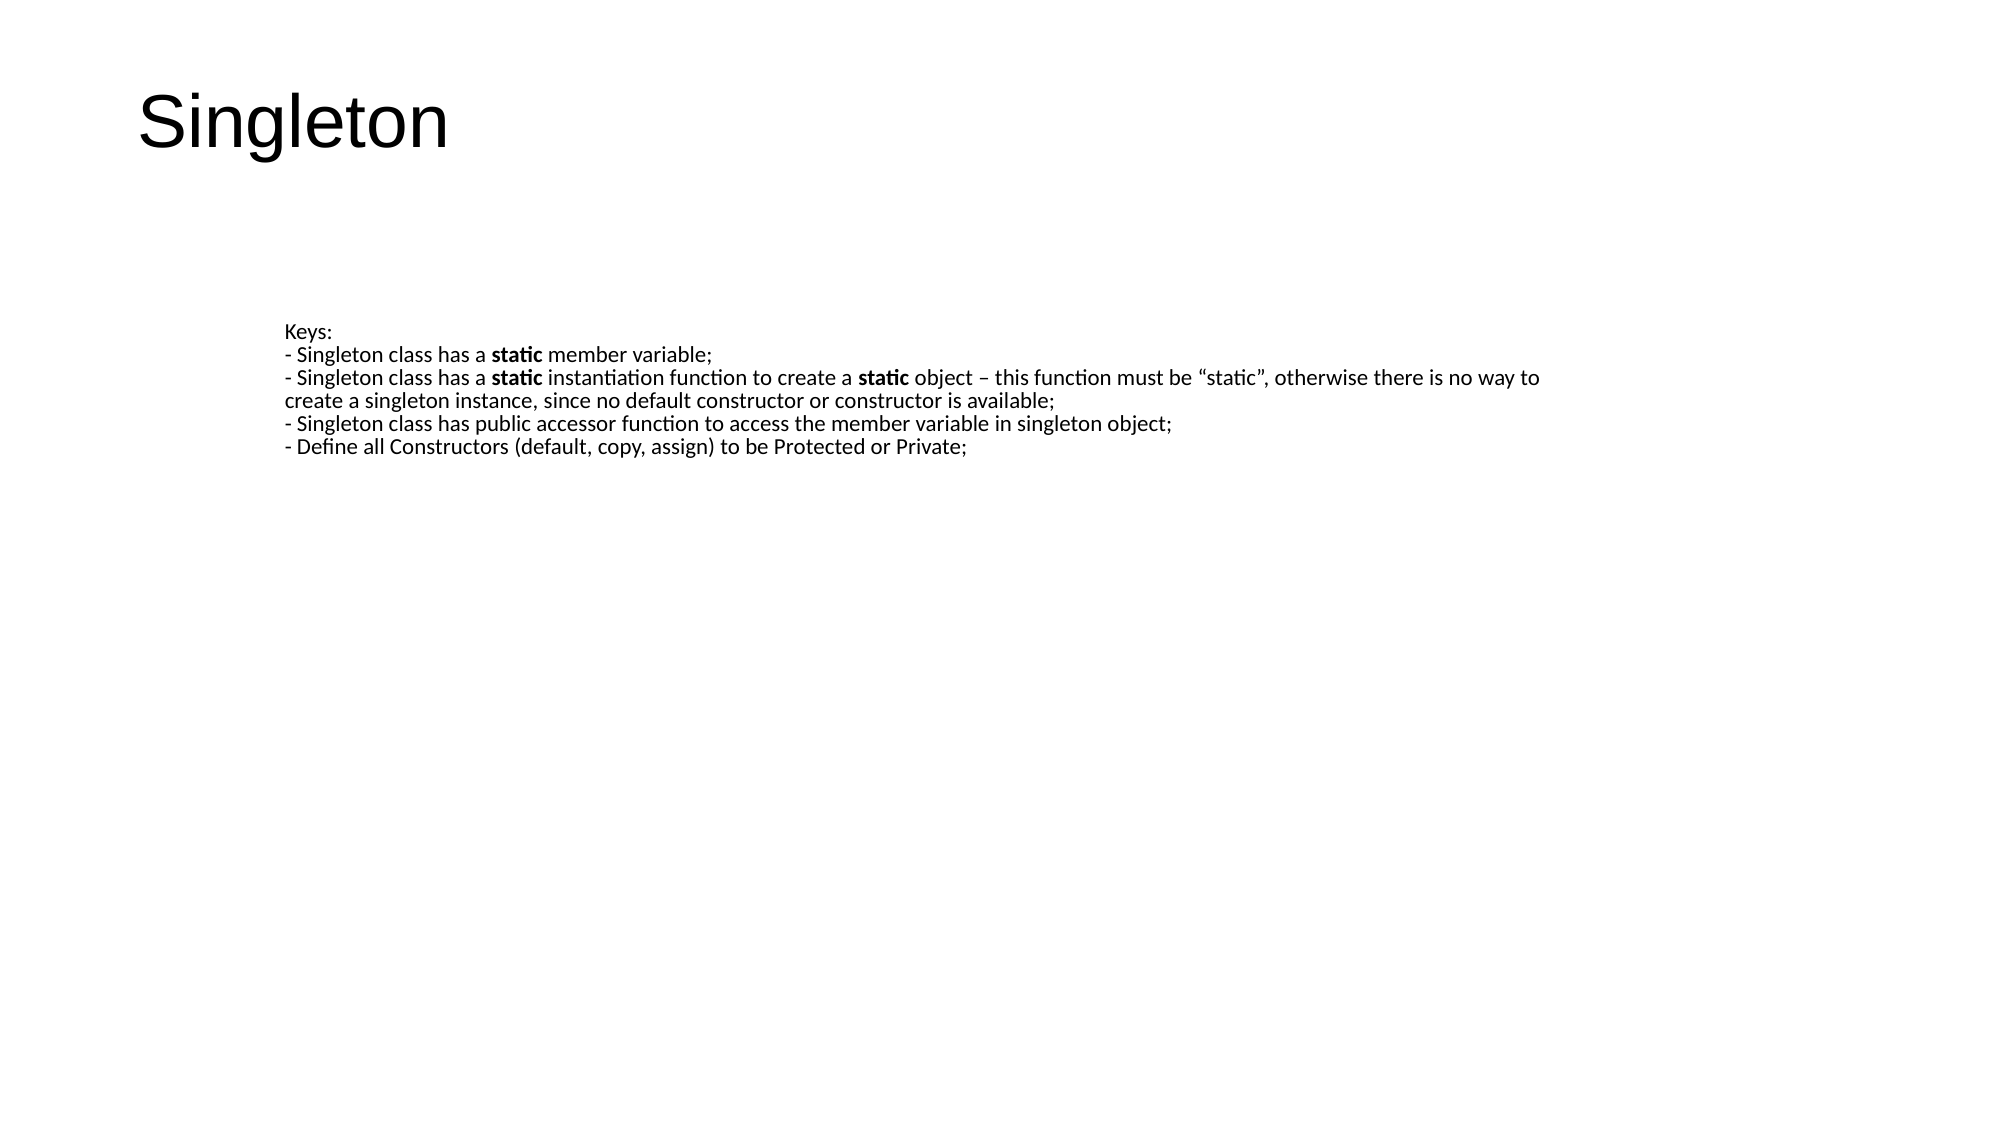

# Singleton
Keys:
- Singleton class has a static member variable;
- Singleton class has a static instantiation function to create a static object – this function must be “static”, otherwise there is no way to create a singleton instance, since no default constructor or constructor is available;
- Singleton class has public accessor function to access the member variable in singleton object;
- Define all Constructors (default, copy, assign) to be Protected or Private;